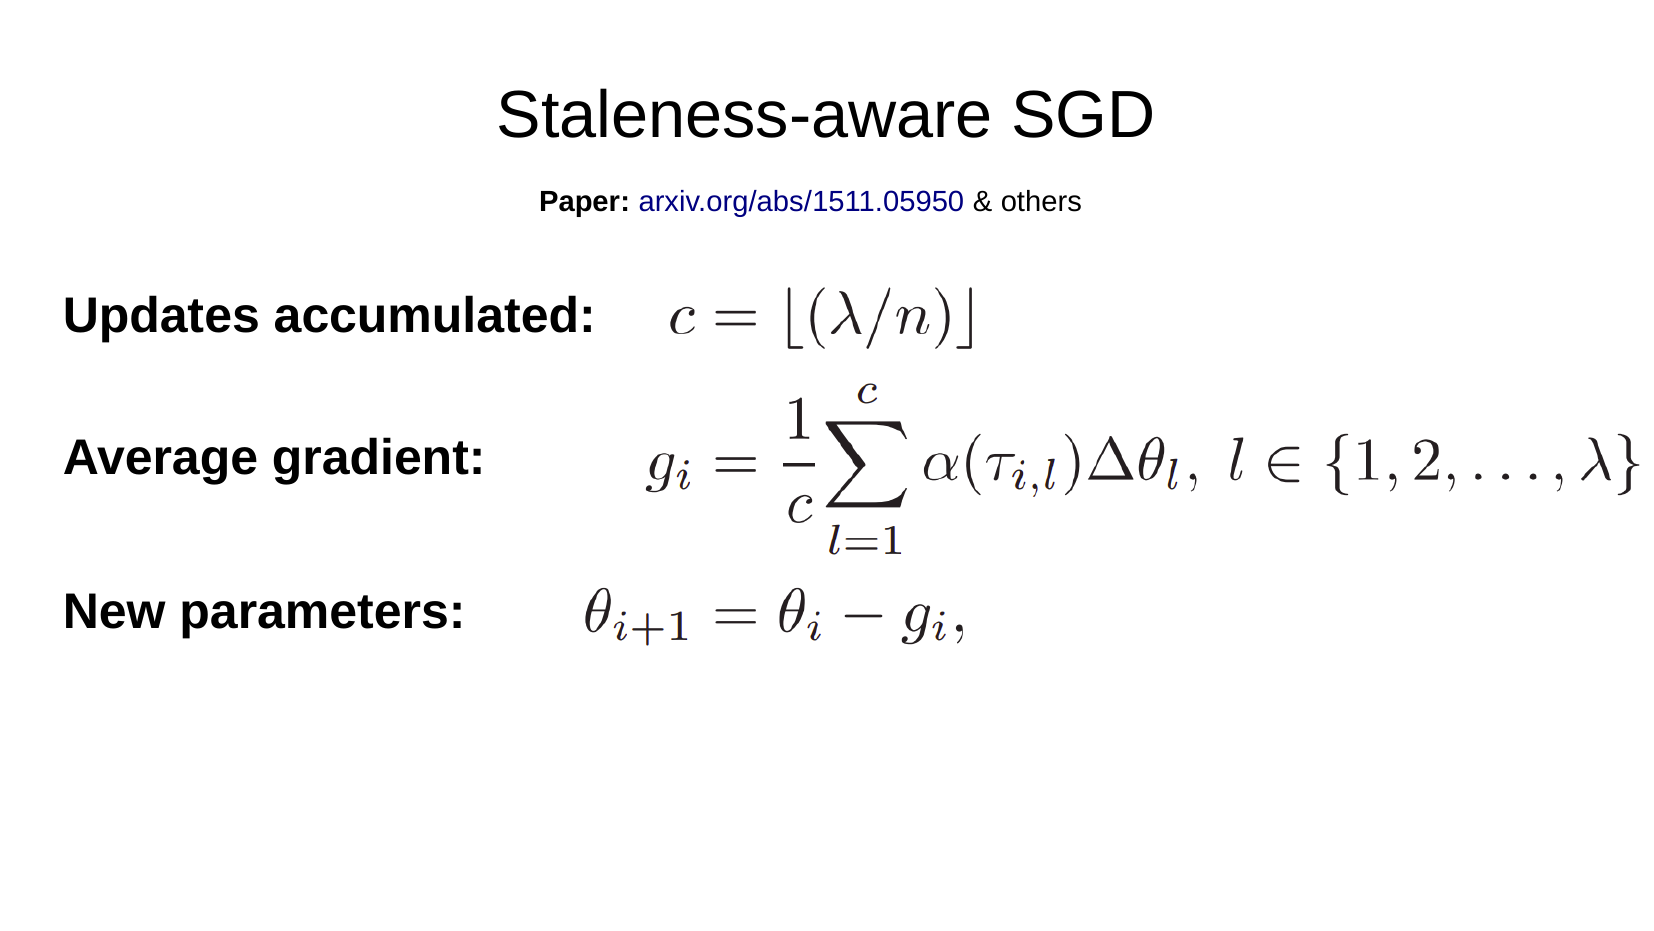

# Staleness-aware SGD
Paper: arxiv.org/abs/1511.05950 & others
Updates accumulated:
Average gradient:
New parameters: